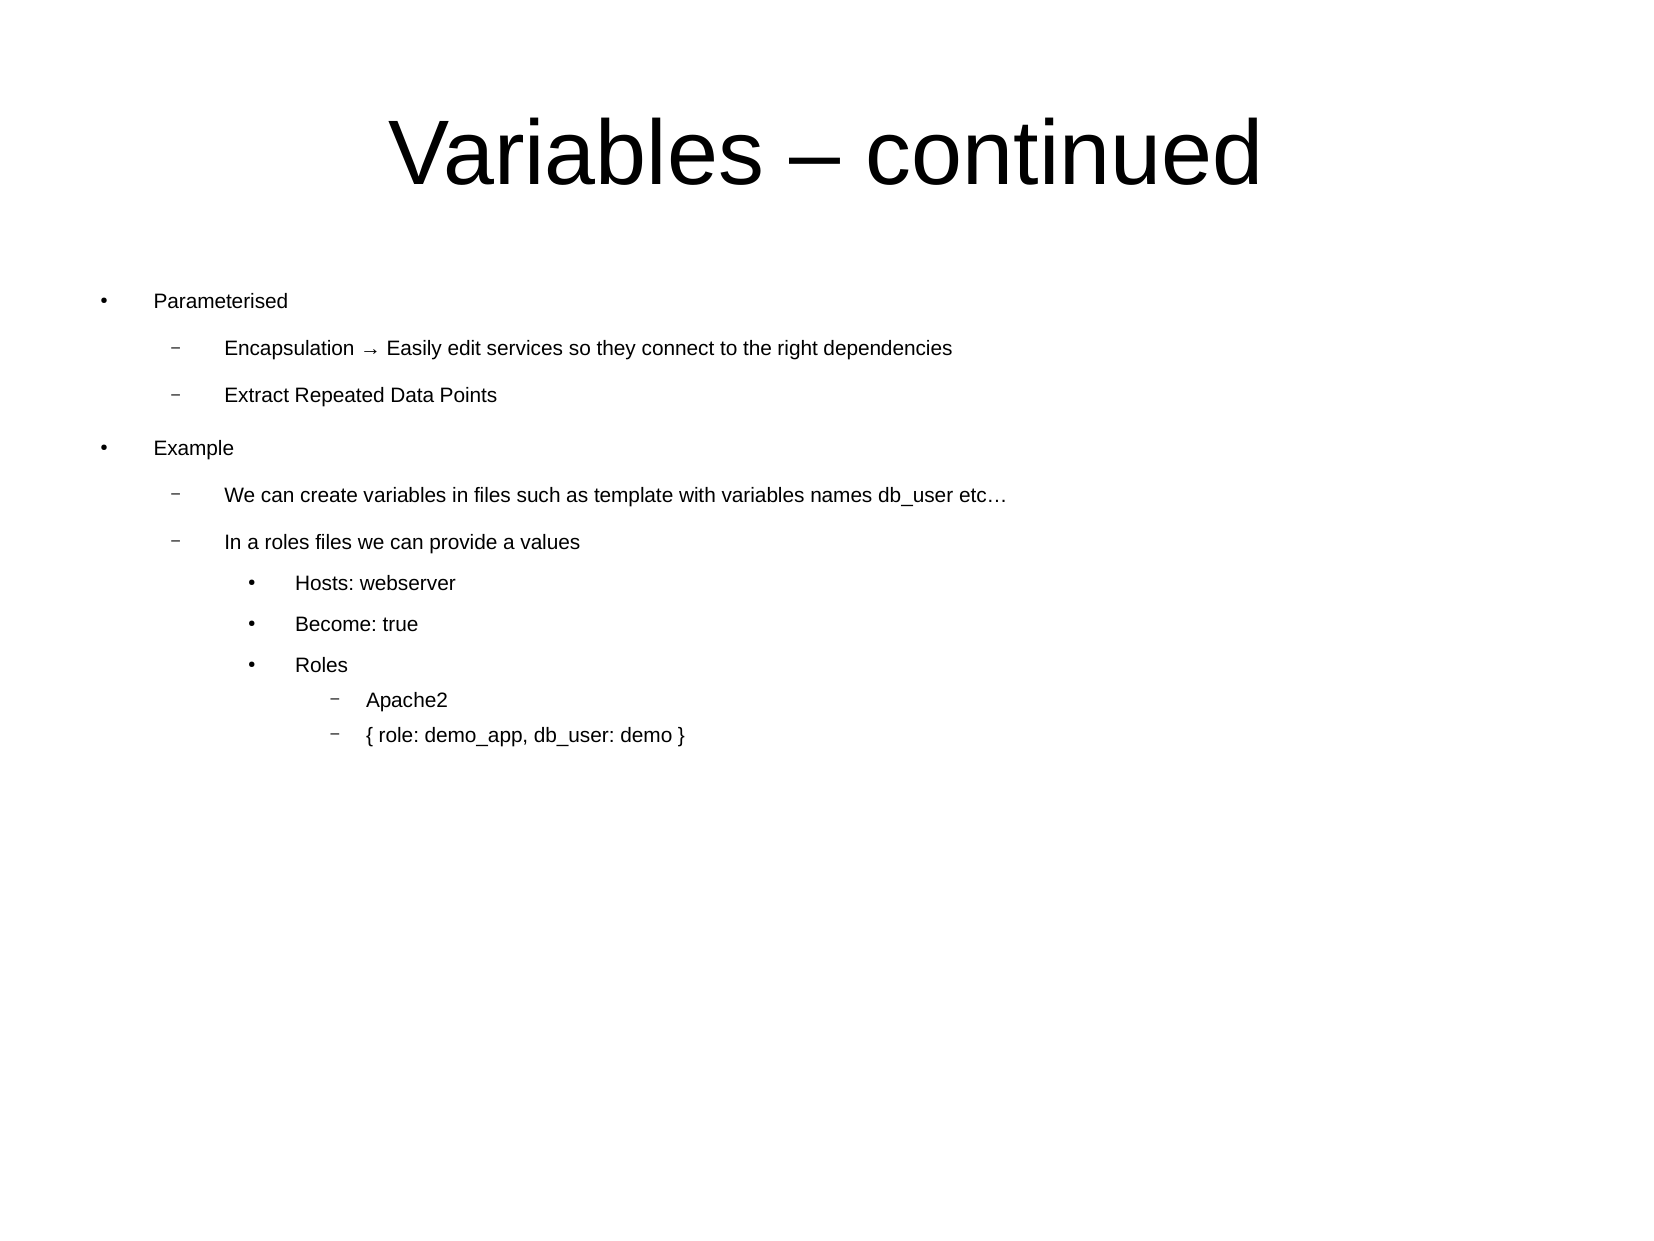

# Variables – continued
Parameterised
Encapsulation → Easily edit services so they connect to the right dependencies
Extract Repeated Data Points
Example
We can create variables in files such as template with variables names db_user etc…
In a roles files we can provide a values
Hosts: webserver
Become: true
Roles
Apache2
{ role: demo_app, db_user: demo }